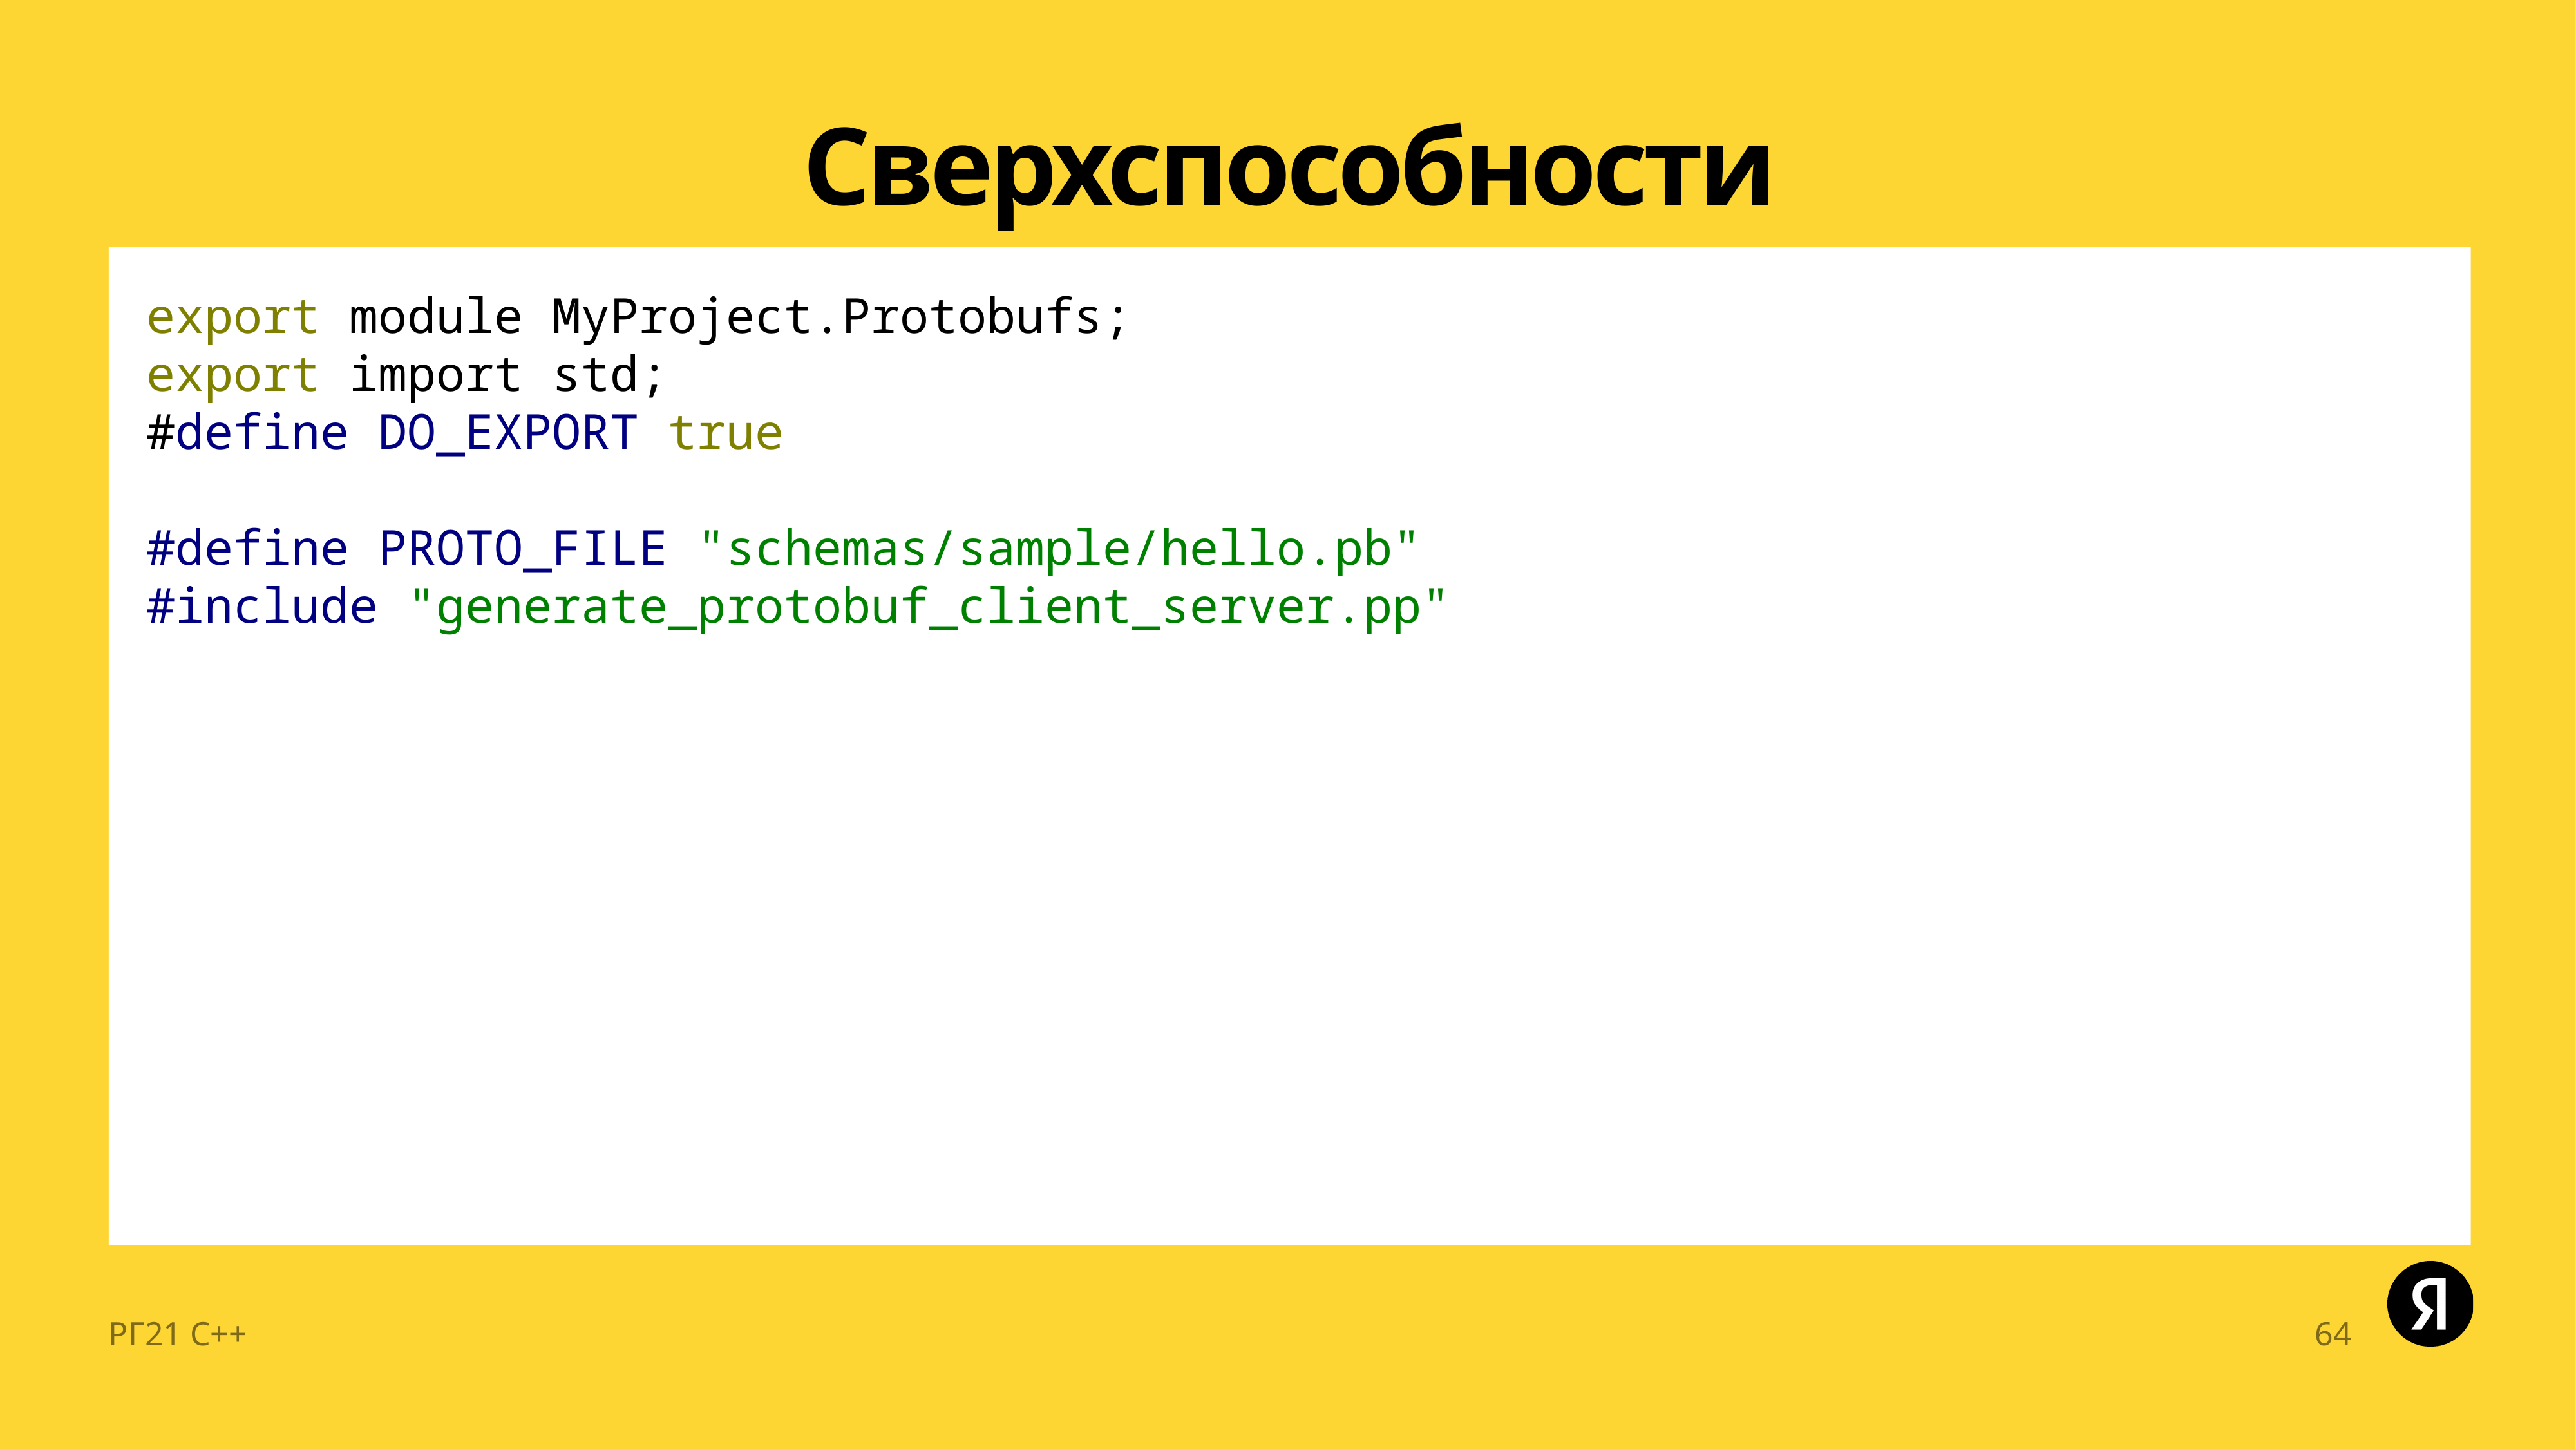

Сверхспособности
# export module MyProject.Protobufs;
export import std;
#define DO_EXPORT true
#define PROTO_FILE "schemas/sample/hello.pb"
#include "generate_protobuf_client_server.pp"
РГ21 C++
64